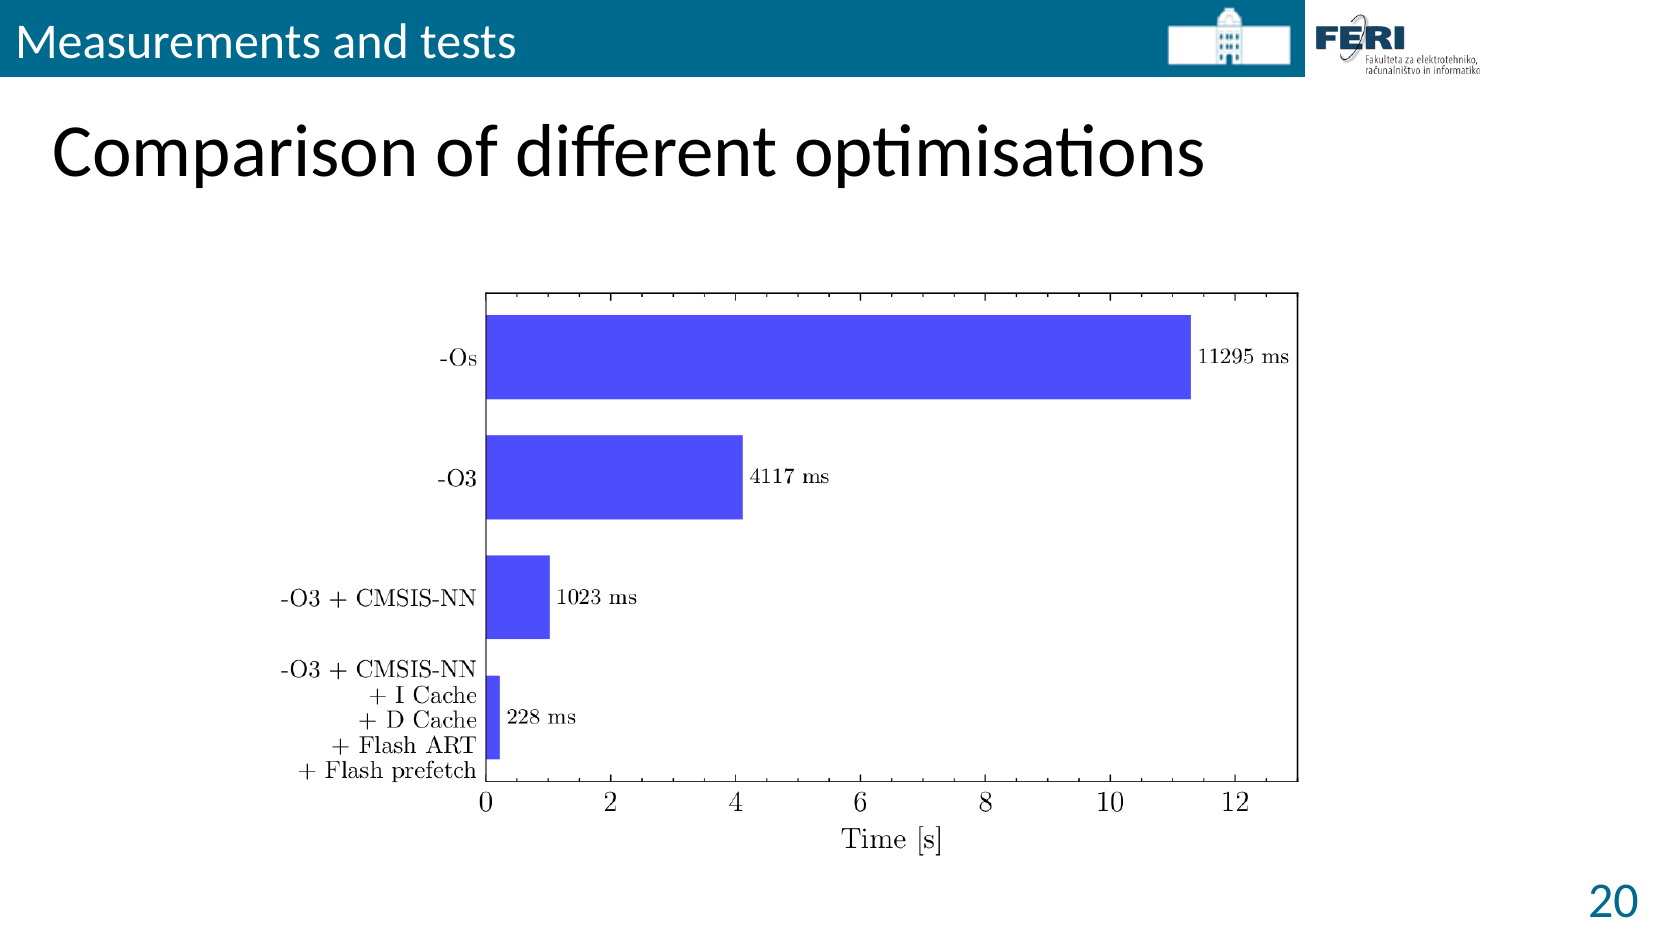

Measurements and tests
# Comparison of different optimisations